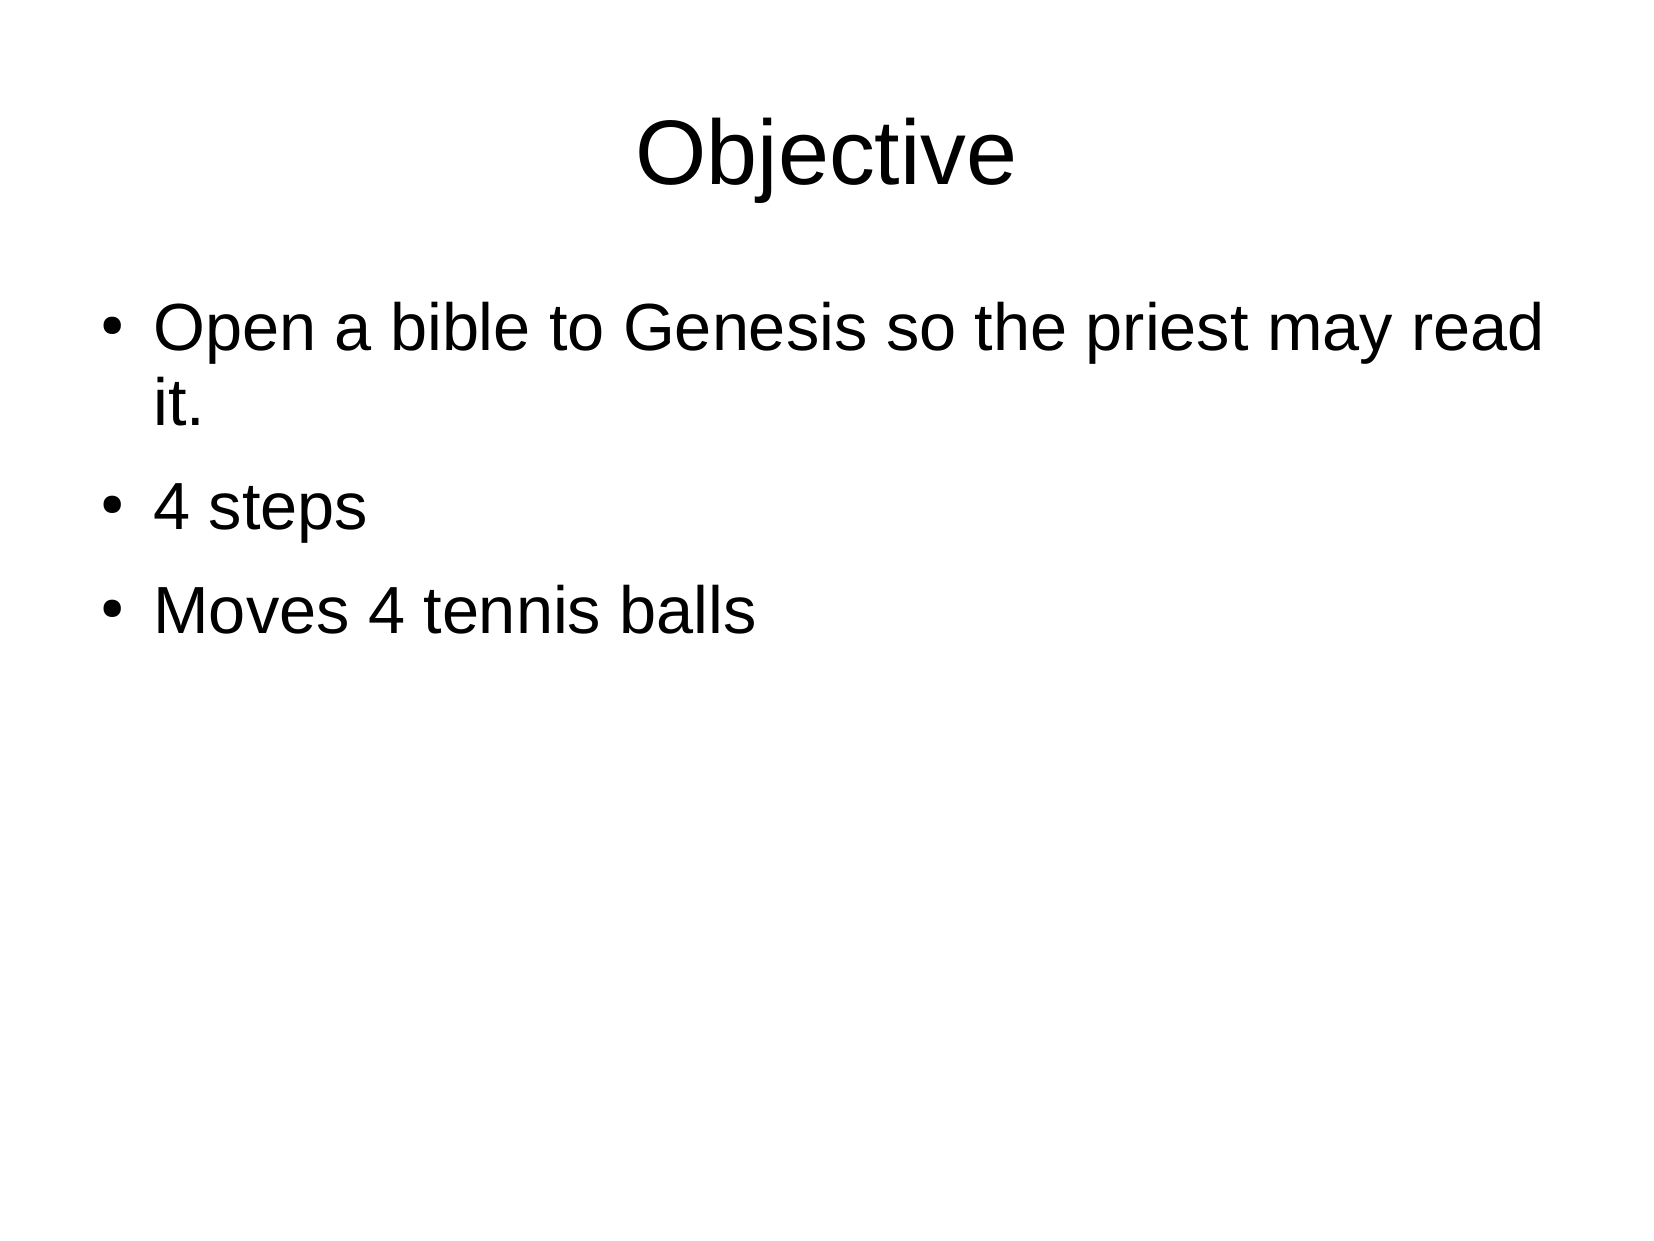

# Objective
Open a bible to Genesis so the priest may read it.
4 steps
Moves 4 tennis balls